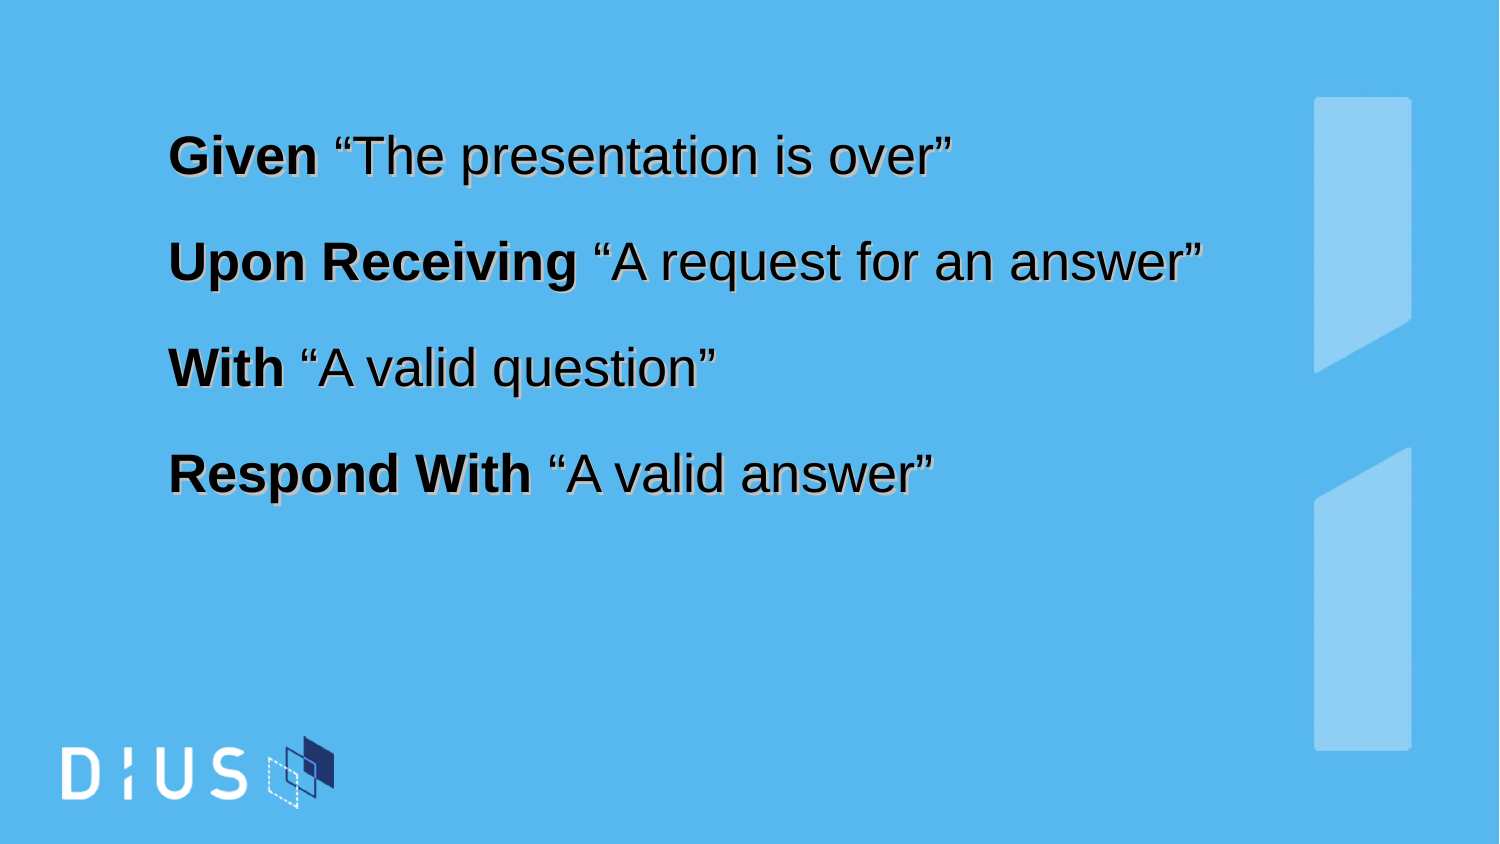

#
Given “The presentation is over”
Upon Receiving “A request for an answer”
With “A valid question”
Respond With “A valid answer”